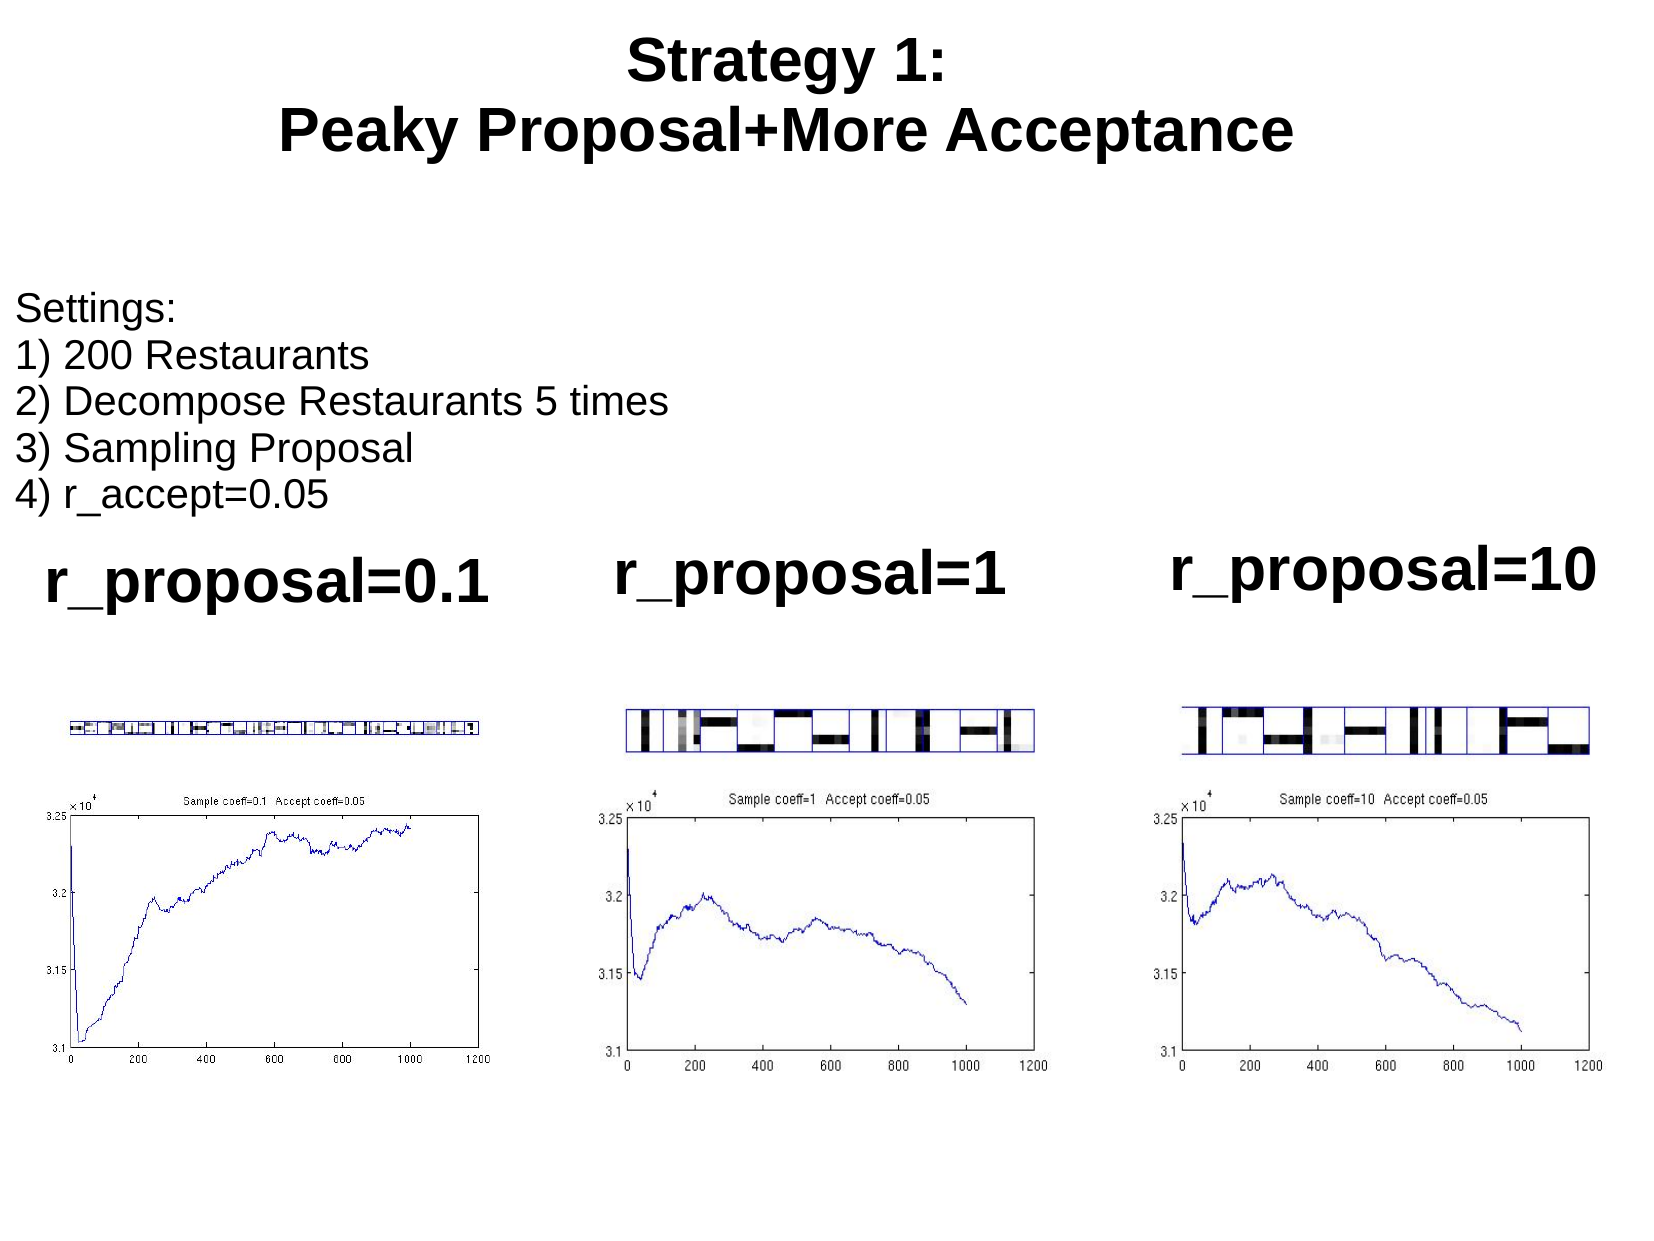

Strategy 1:
Peaky Proposal+More Acceptance
Settings:
1) 200 Restaurants
2) Decompose Restaurants 5 times
3) Sampling Proposal
4) r_accept=0.05
r_proposal=10
r_proposal=1
r_proposal=0.1